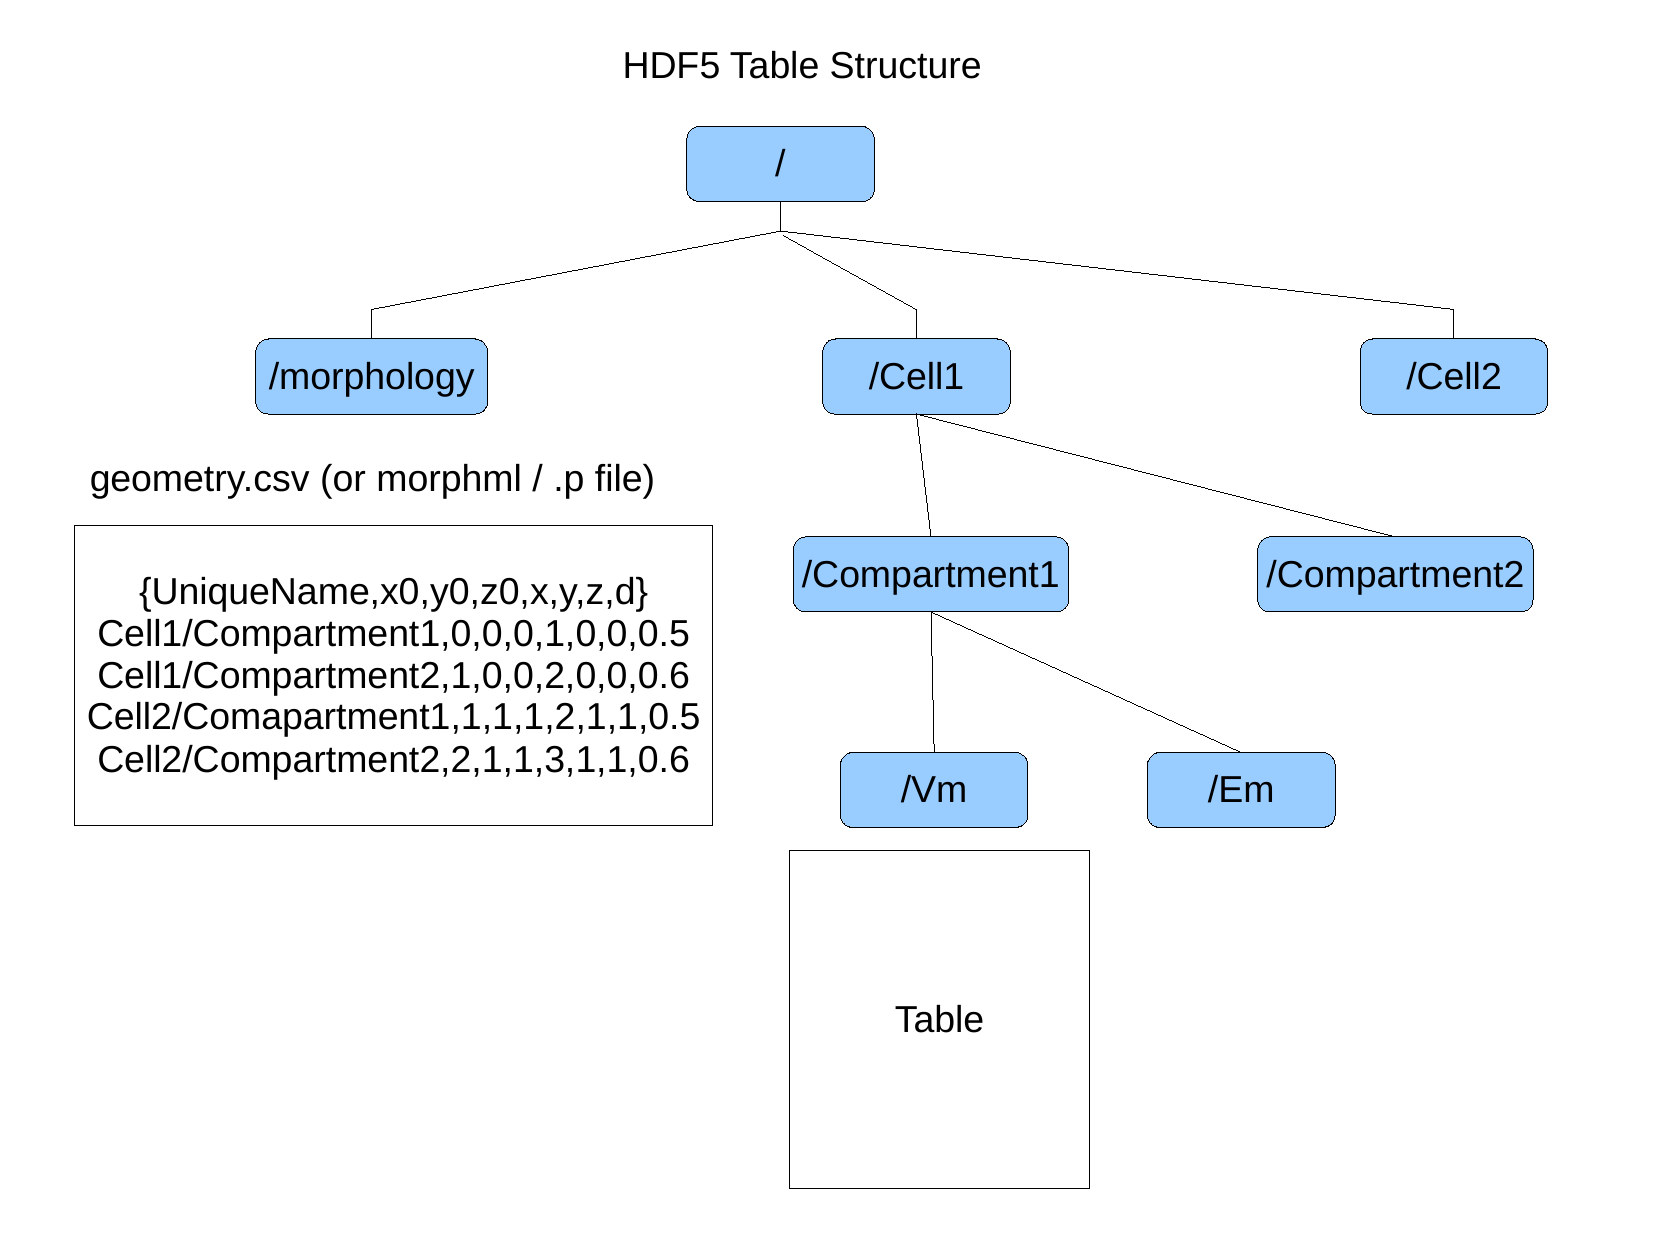

HDF5 Table Structure
/
/morphology
/Cell1
/Cell2
geometry.csv (or morphml / .p file)
{UniqueName,x0,y0,z0,x,y,z,d}
Cell1/Compartment1,0,0,0,1,0,0,0.5
Cell1/Compartment2,1,0,0,2,0,0,0.6
Cell2/Comapartment1,1,1,1,2,1,1,0.5
Cell2/Compartment2,2,1,1,3,1,1,0.6
/Compartment1
/Compartment2
/Vm
/Em
Table